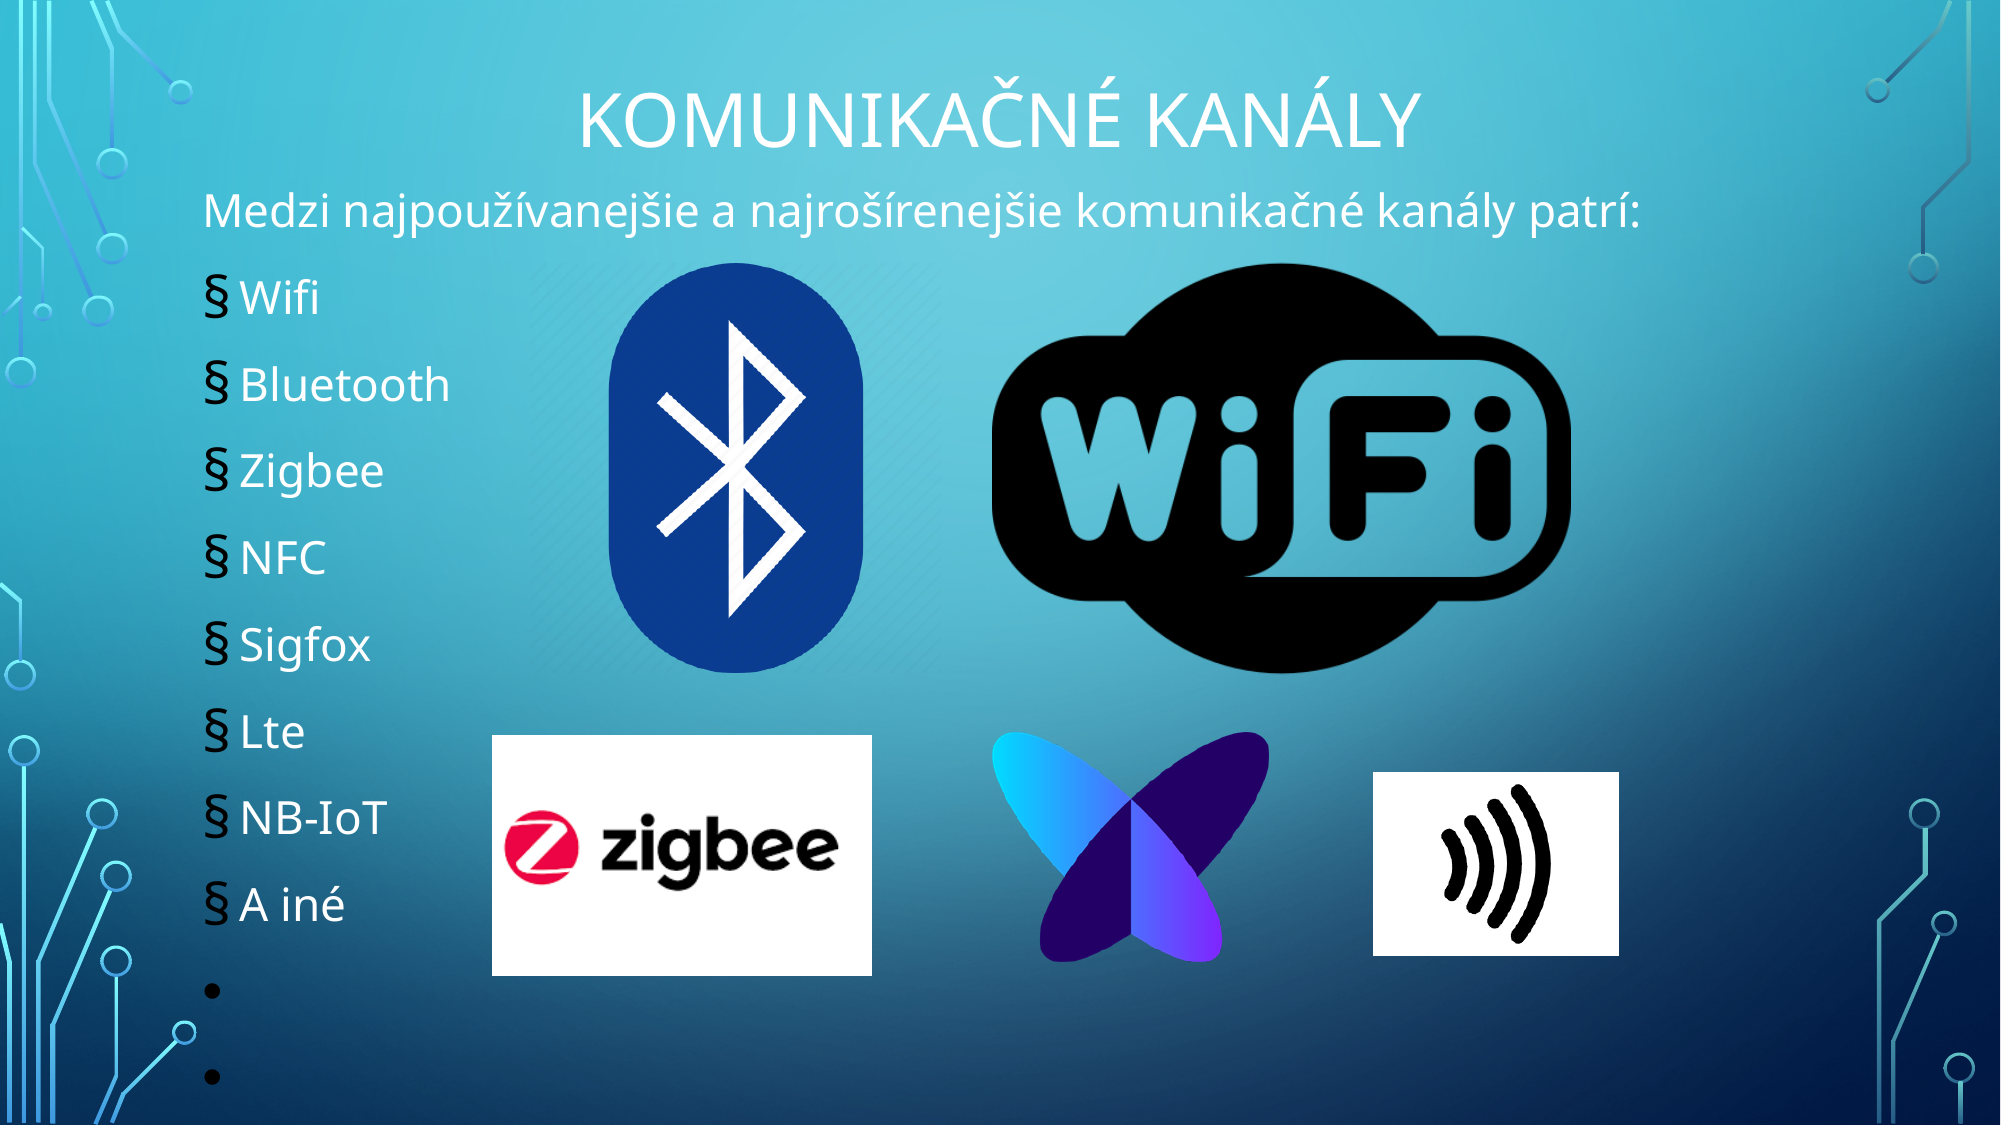

# Komunikačné kanály
Medzi najpoužívanejšie a najrošírenejšie komunikačné kanály patrí:
Wifi
Bluetooth
Zigbee
NFC
Sigfox
Lte
NB-IoT
A iné